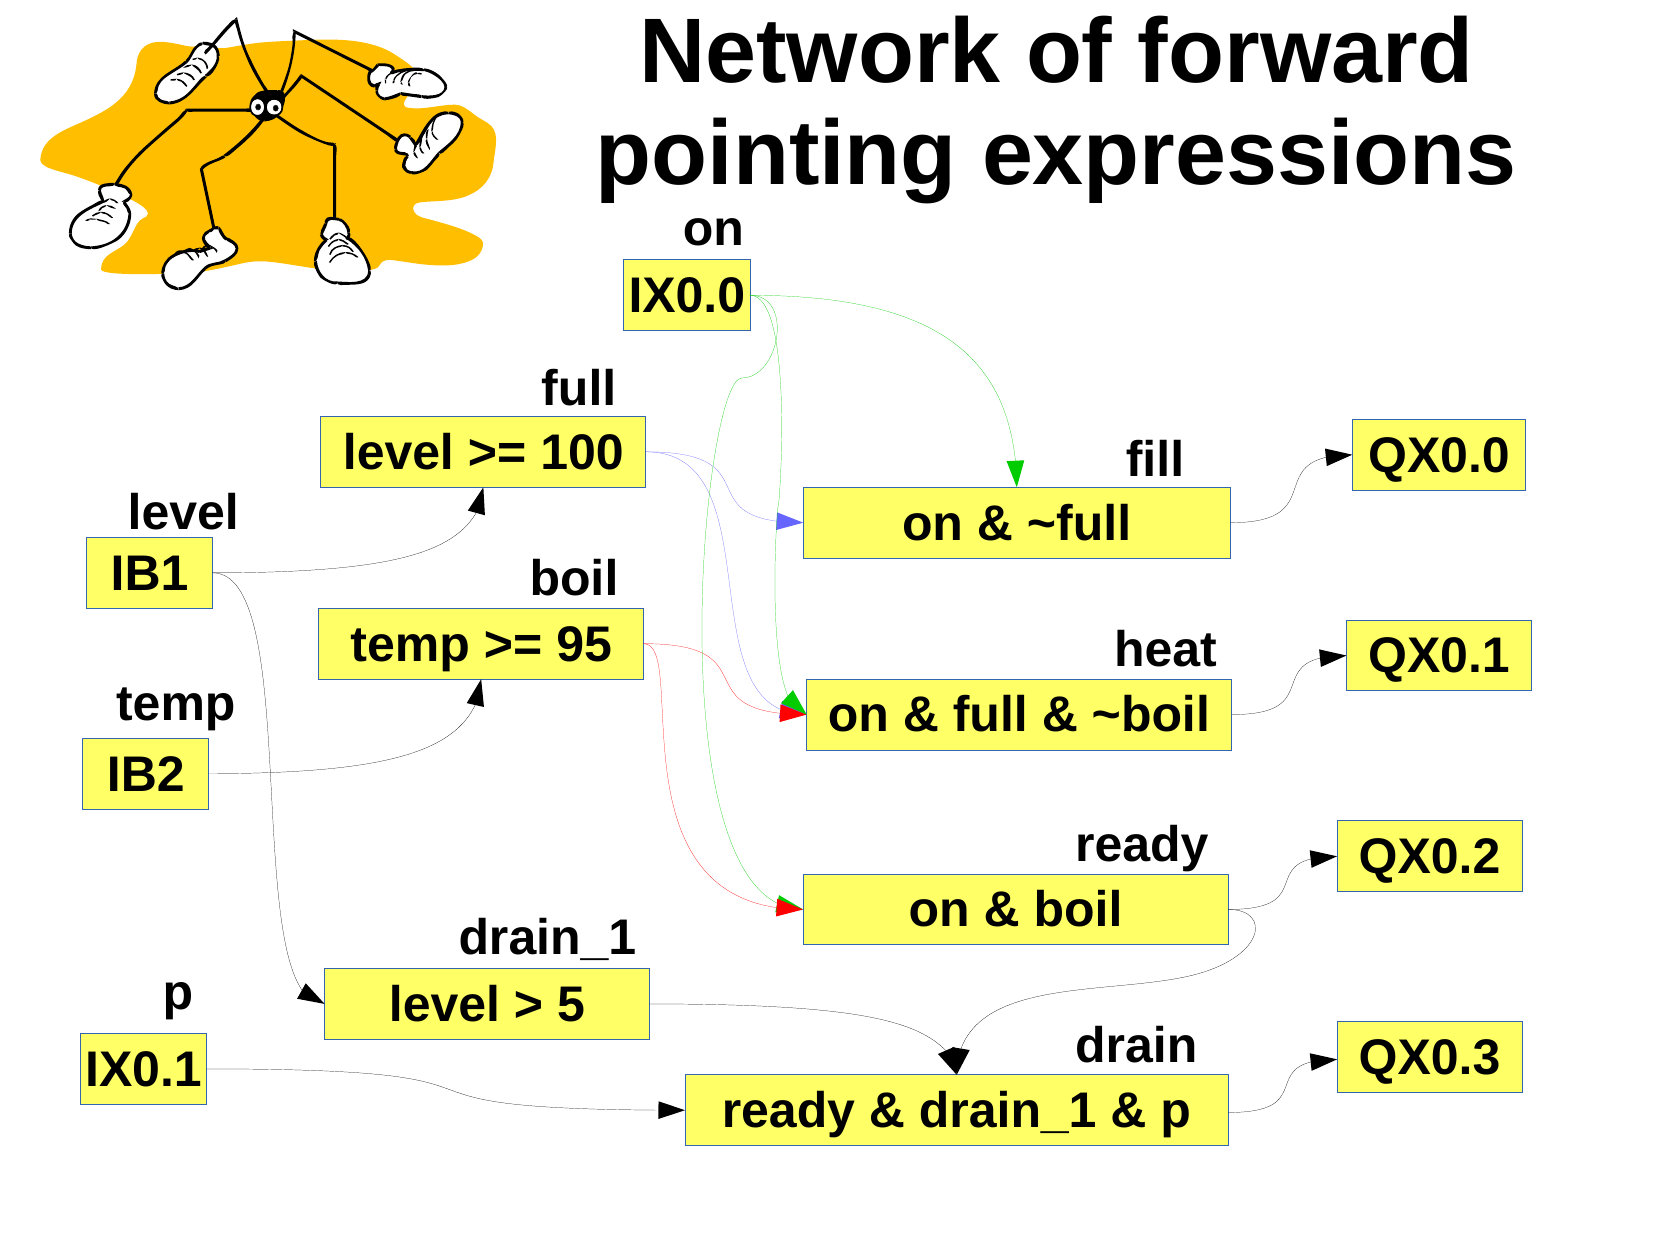

# Network of forward pointing expressions
on
IX0.0
full
level >= 100
QX0.0
fill
level
on & ~full
IB1
boil
temp >= 95
heat
QX0.1
temp
on & full & ~boil
IB2
ready
QX0.2
IB2
on & boil
drain_1
p
level > 5
drain
QX0.3
IB2
IX0.1
ready & drain_1 & p